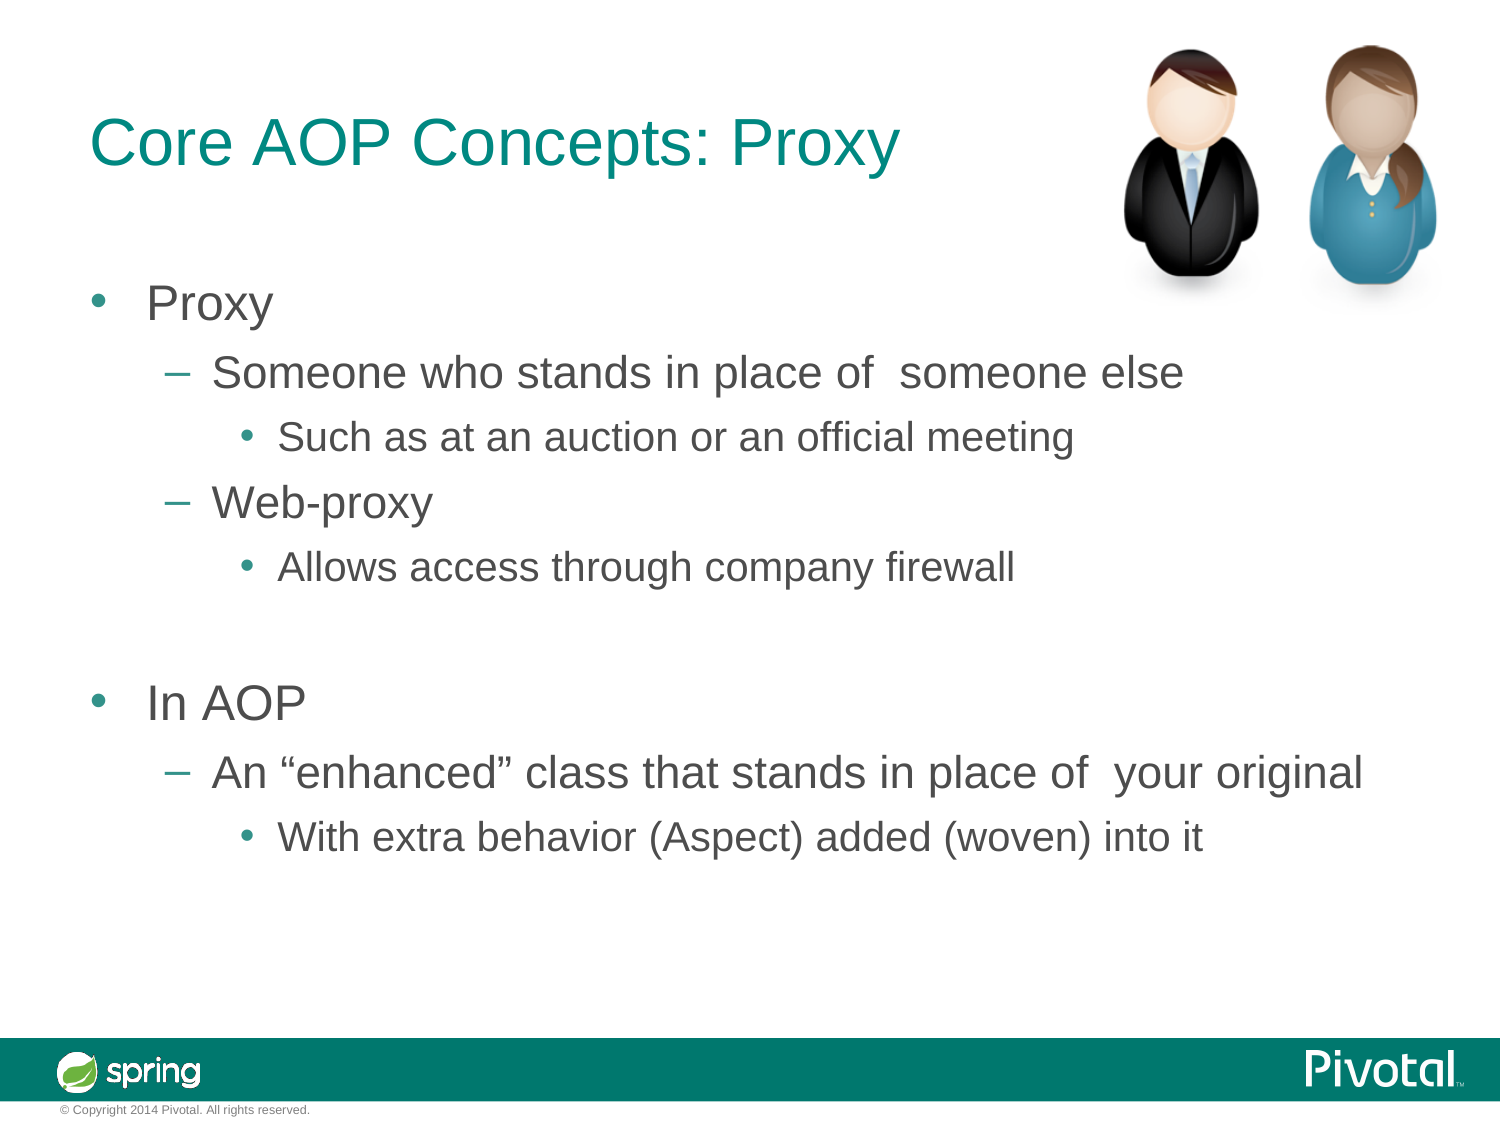

# Core AOP Concepts: Proxy
Proxy
Someone who stands in place of someone else
Such as at an auction or an official meeting
Web-proxy
Allows access through company firewall
In AOP
An “enhanced” class that stands in place of your original
With extra behavior (Aspect) added (woven) into it